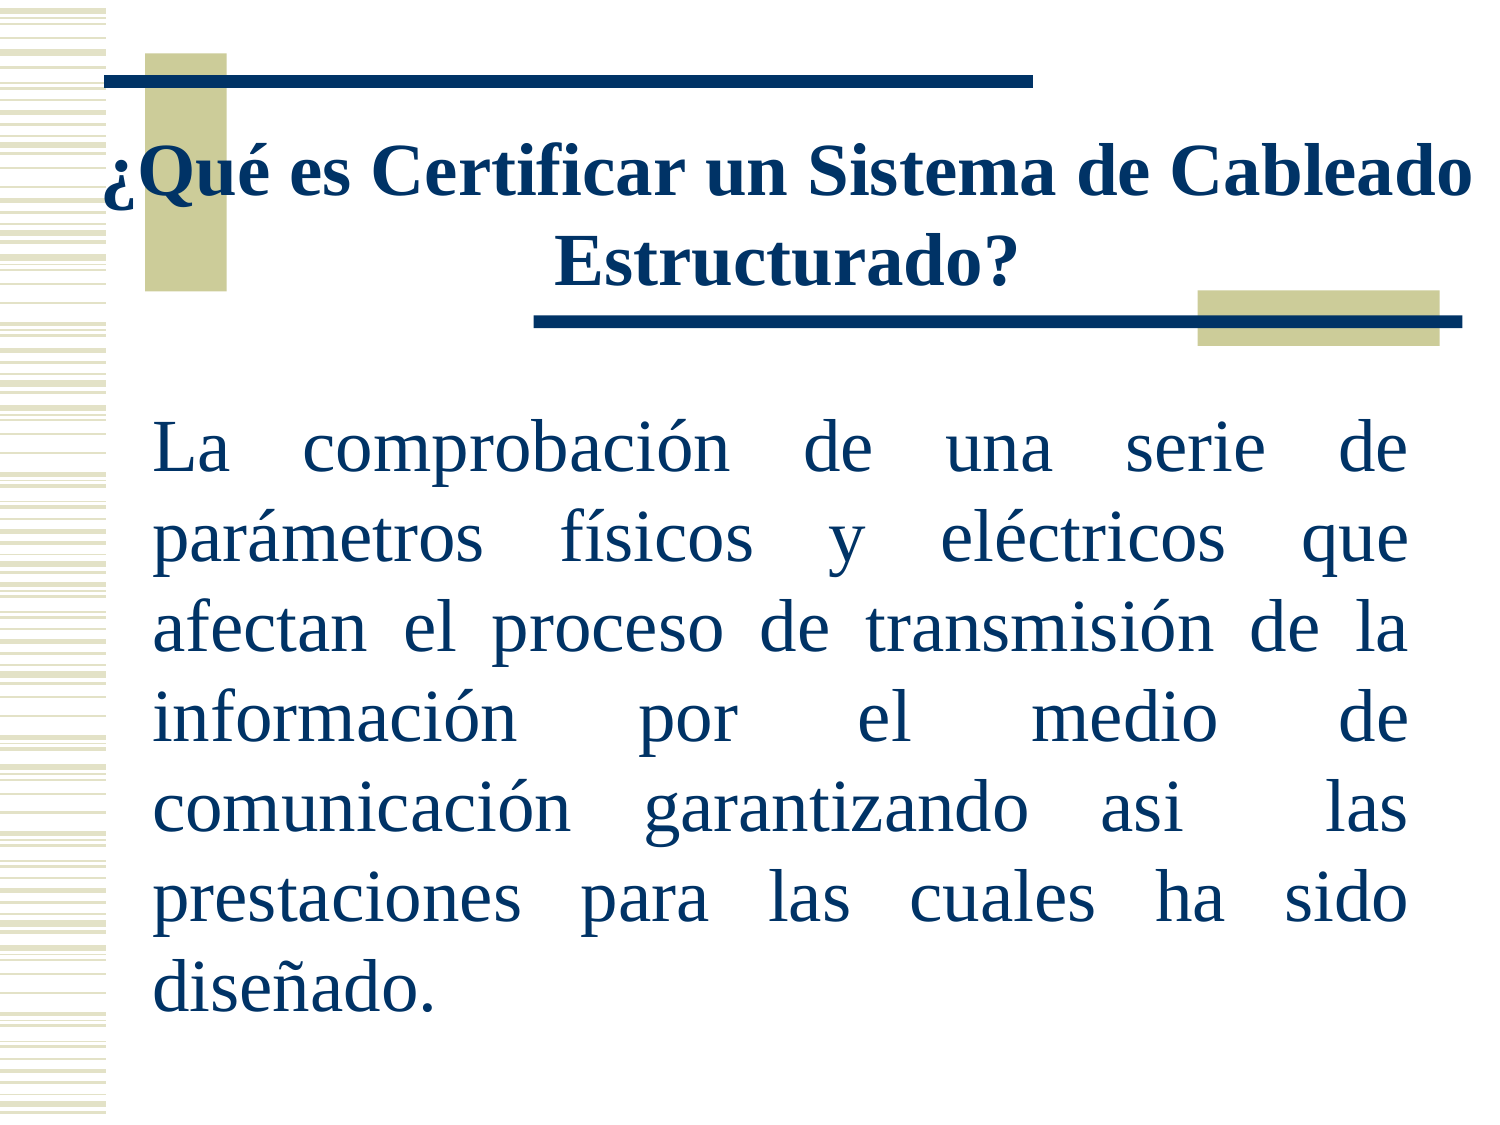

¿Qué es Certificar un Sistema de Cableado Estructurado?
La comprobación de una serie de parámetros físicos y eléctricos que afectan el proceso de transmisión de la información por el medio de comunicación garantizando asi las prestaciones para las cuales ha sido diseñado.